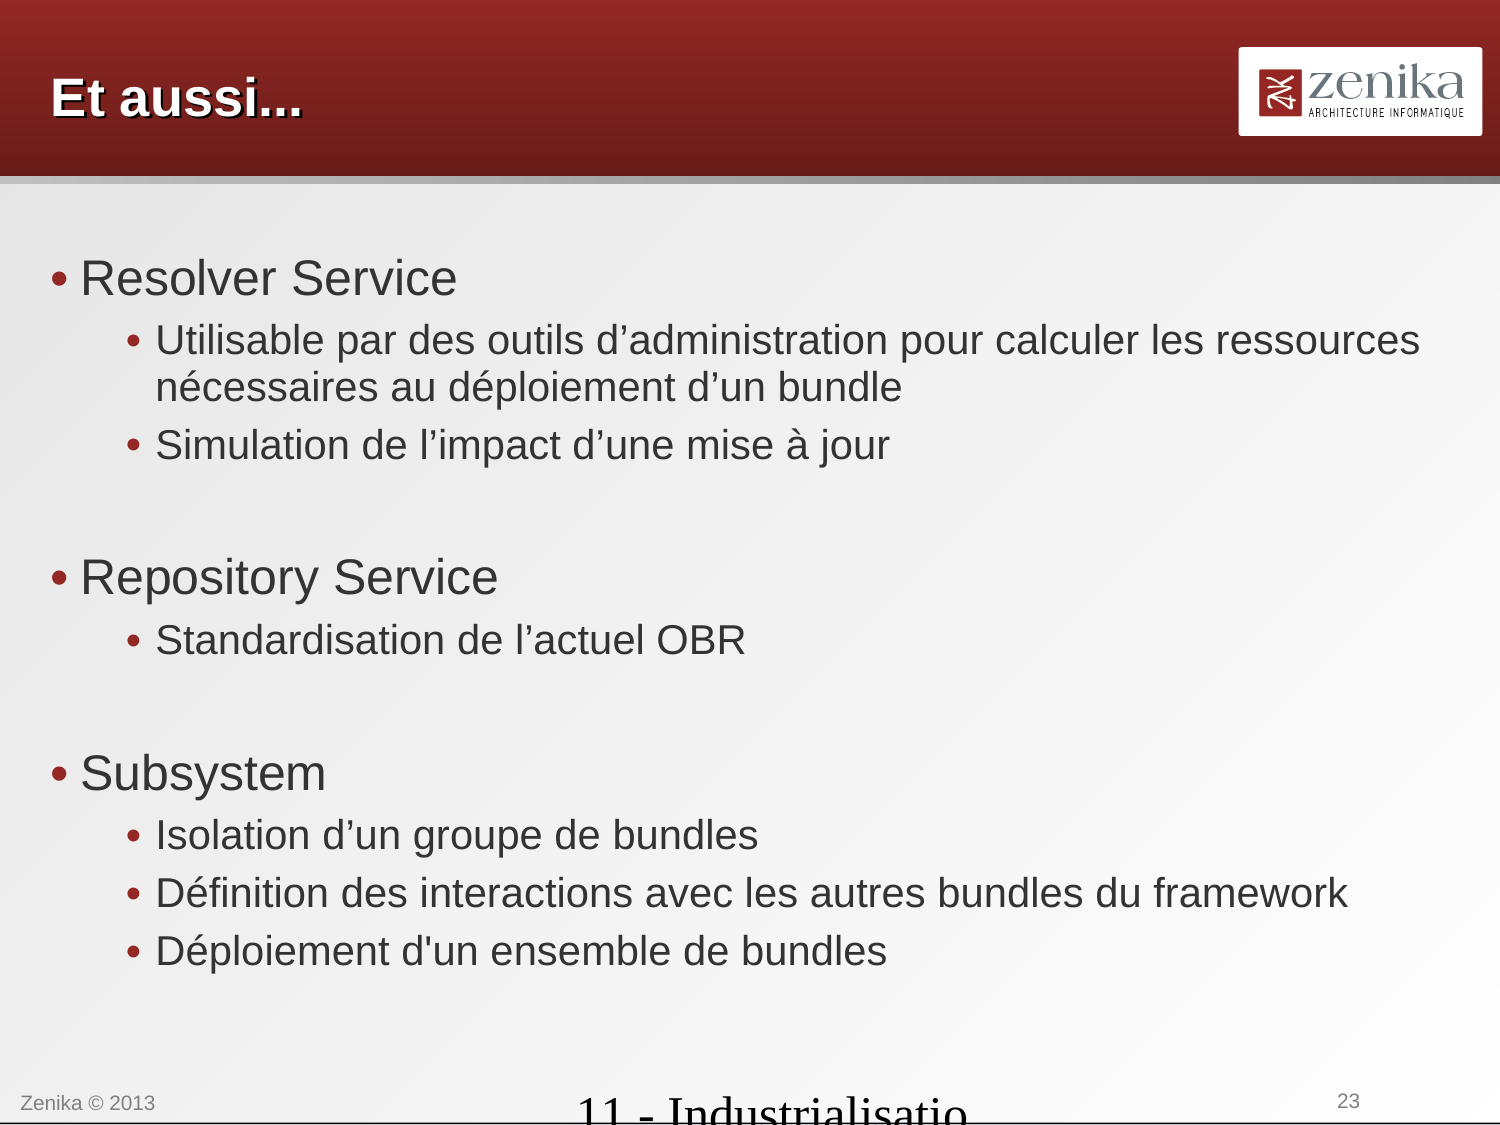

# Et aussi...
Resolver Service
Utilisable par des outils d’administration pour calculer les ressources nécessaires au déploiement d’un bundle
Simulation de l’impact d’une mise à jour
Repository Service
Standardisation de l’actuel OBR
Subsystem
Isolation d’un groupe de bundles
Définition des interactions avec les autres bundles du framework
Déploiement d'un ensemble de bundles